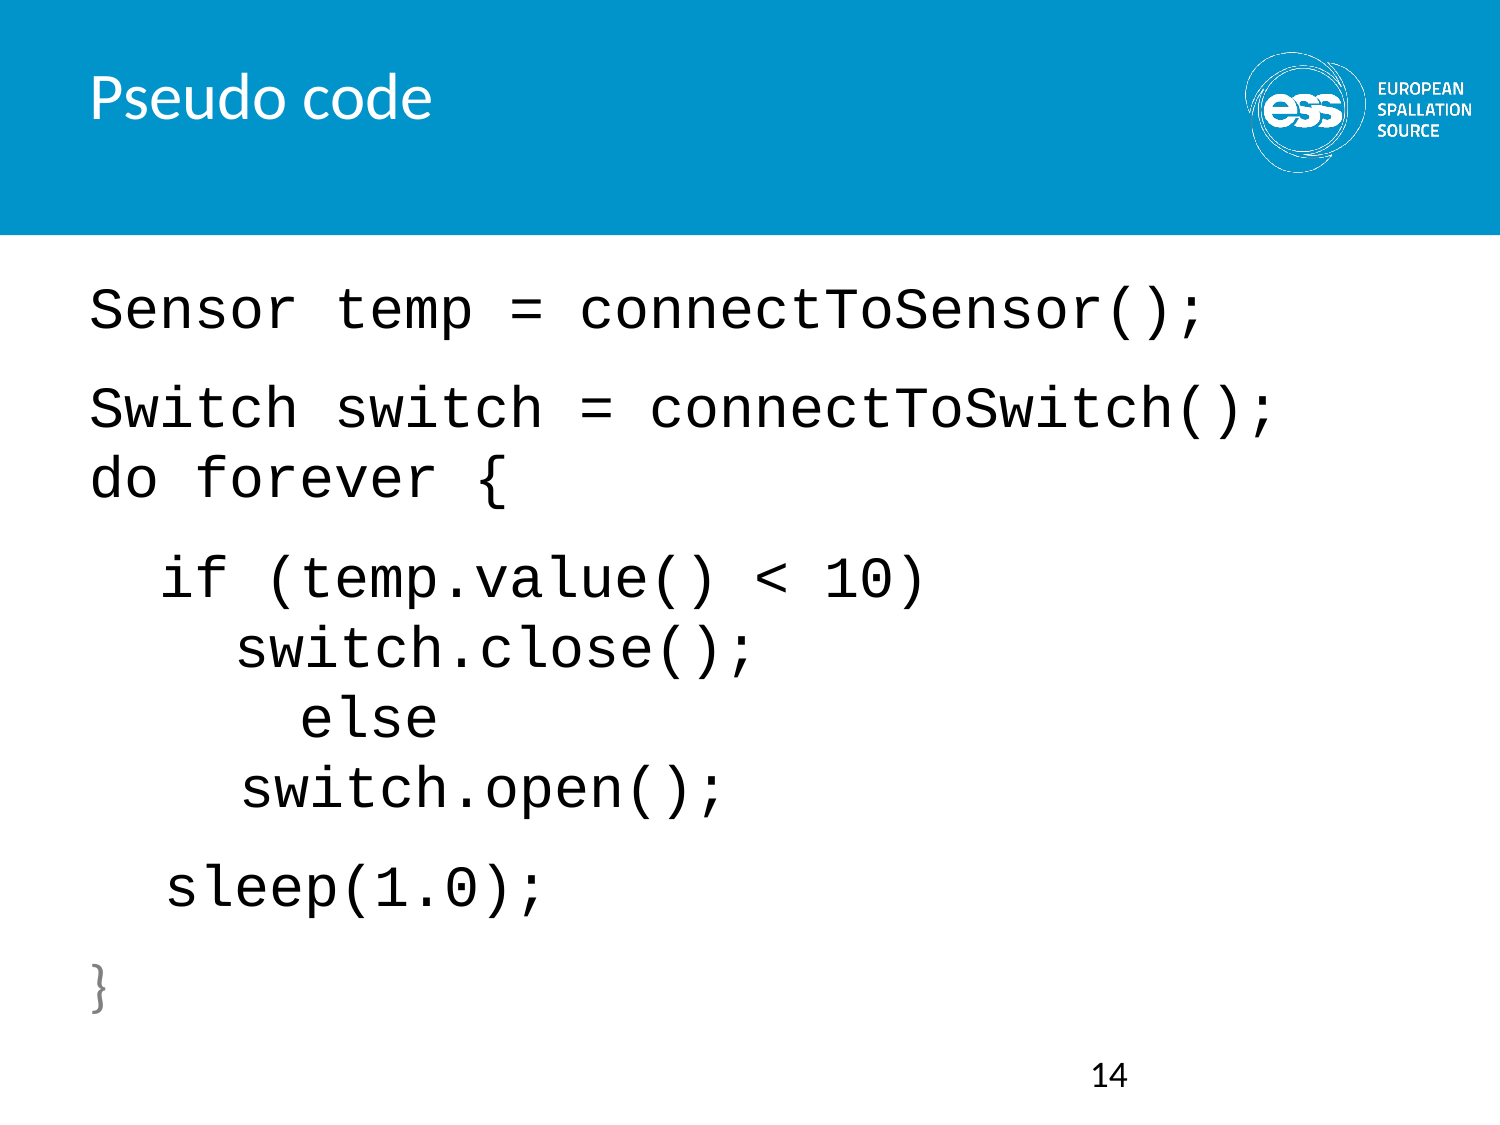

# Pseudo code
Sensor temp = connectToSensor();
Switch switch = connectToSwitch();
do forever {
 if (temp.value() < 10)
	 switch.close();
 else
		switch.open();
	sleep(1.0);
}